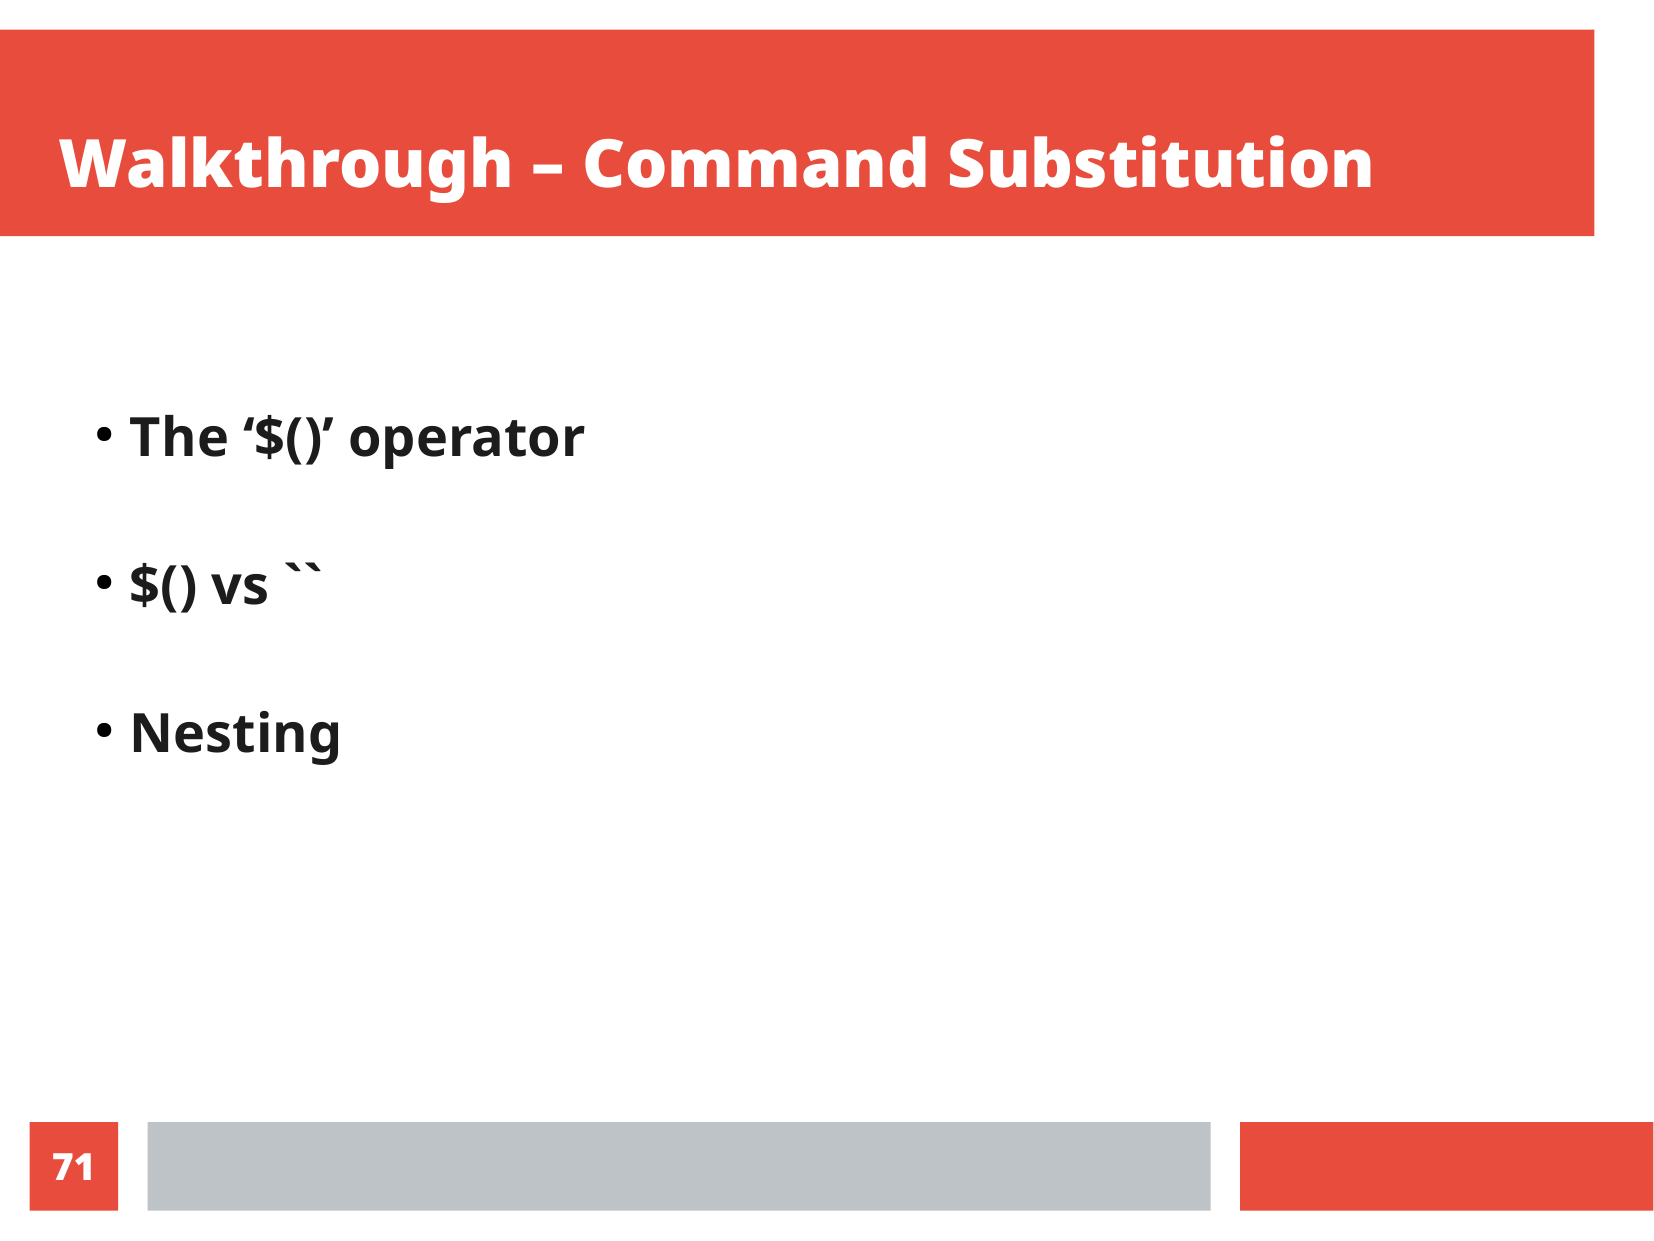

# Walkthrough – Command Substitution
The ‘$()’ operator
$() vs ``
Nesting
71